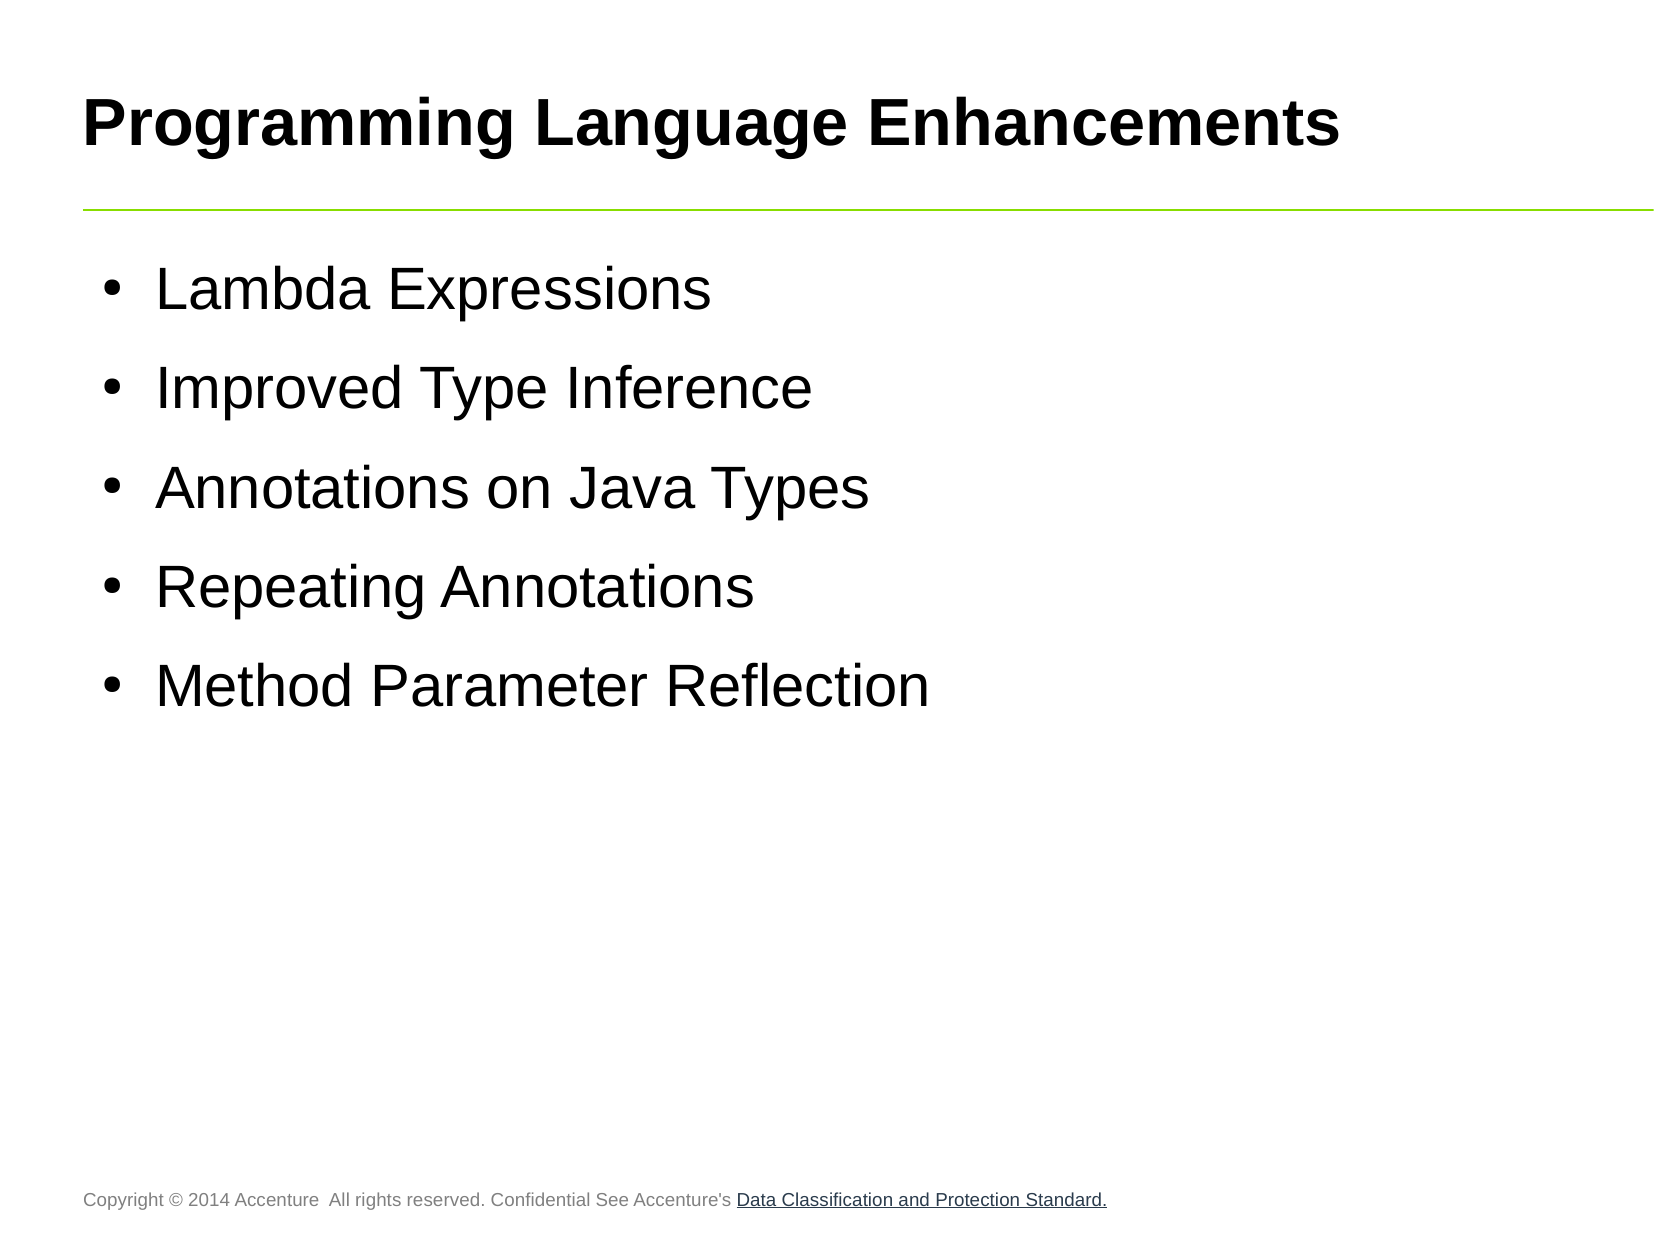

# Programming Language Enhancements
Lambda Expressions
Improved Type Inference
Annotations on Java Types
Repeating Annotations
Method Parameter Reflection